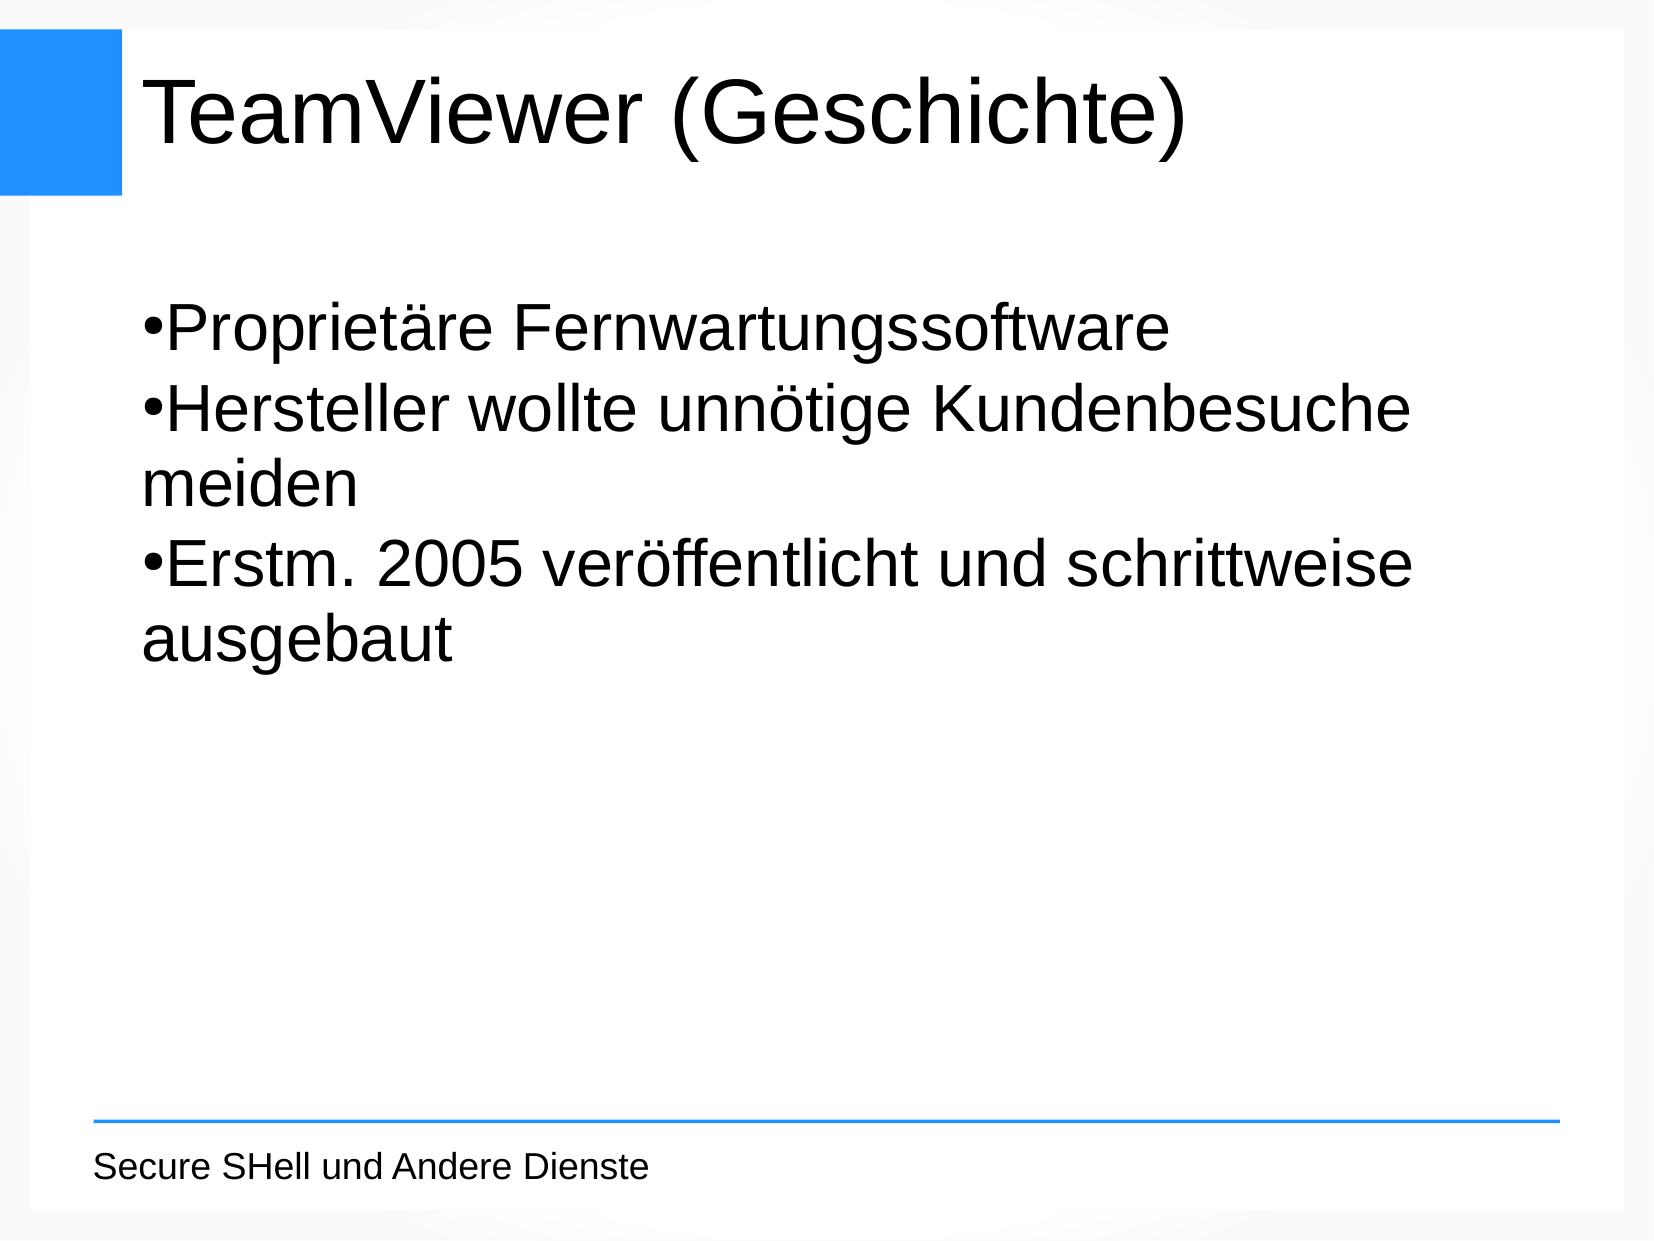

# TeamViewer (Geschichte)
Proprietäre Fernwartungssoftware
Hersteller wollte unnötige Kundenbesuche meiden
Erstm. 2005 veröffentlicht und schrittweise ausgebaut
Secure SHell und Andere Dienste